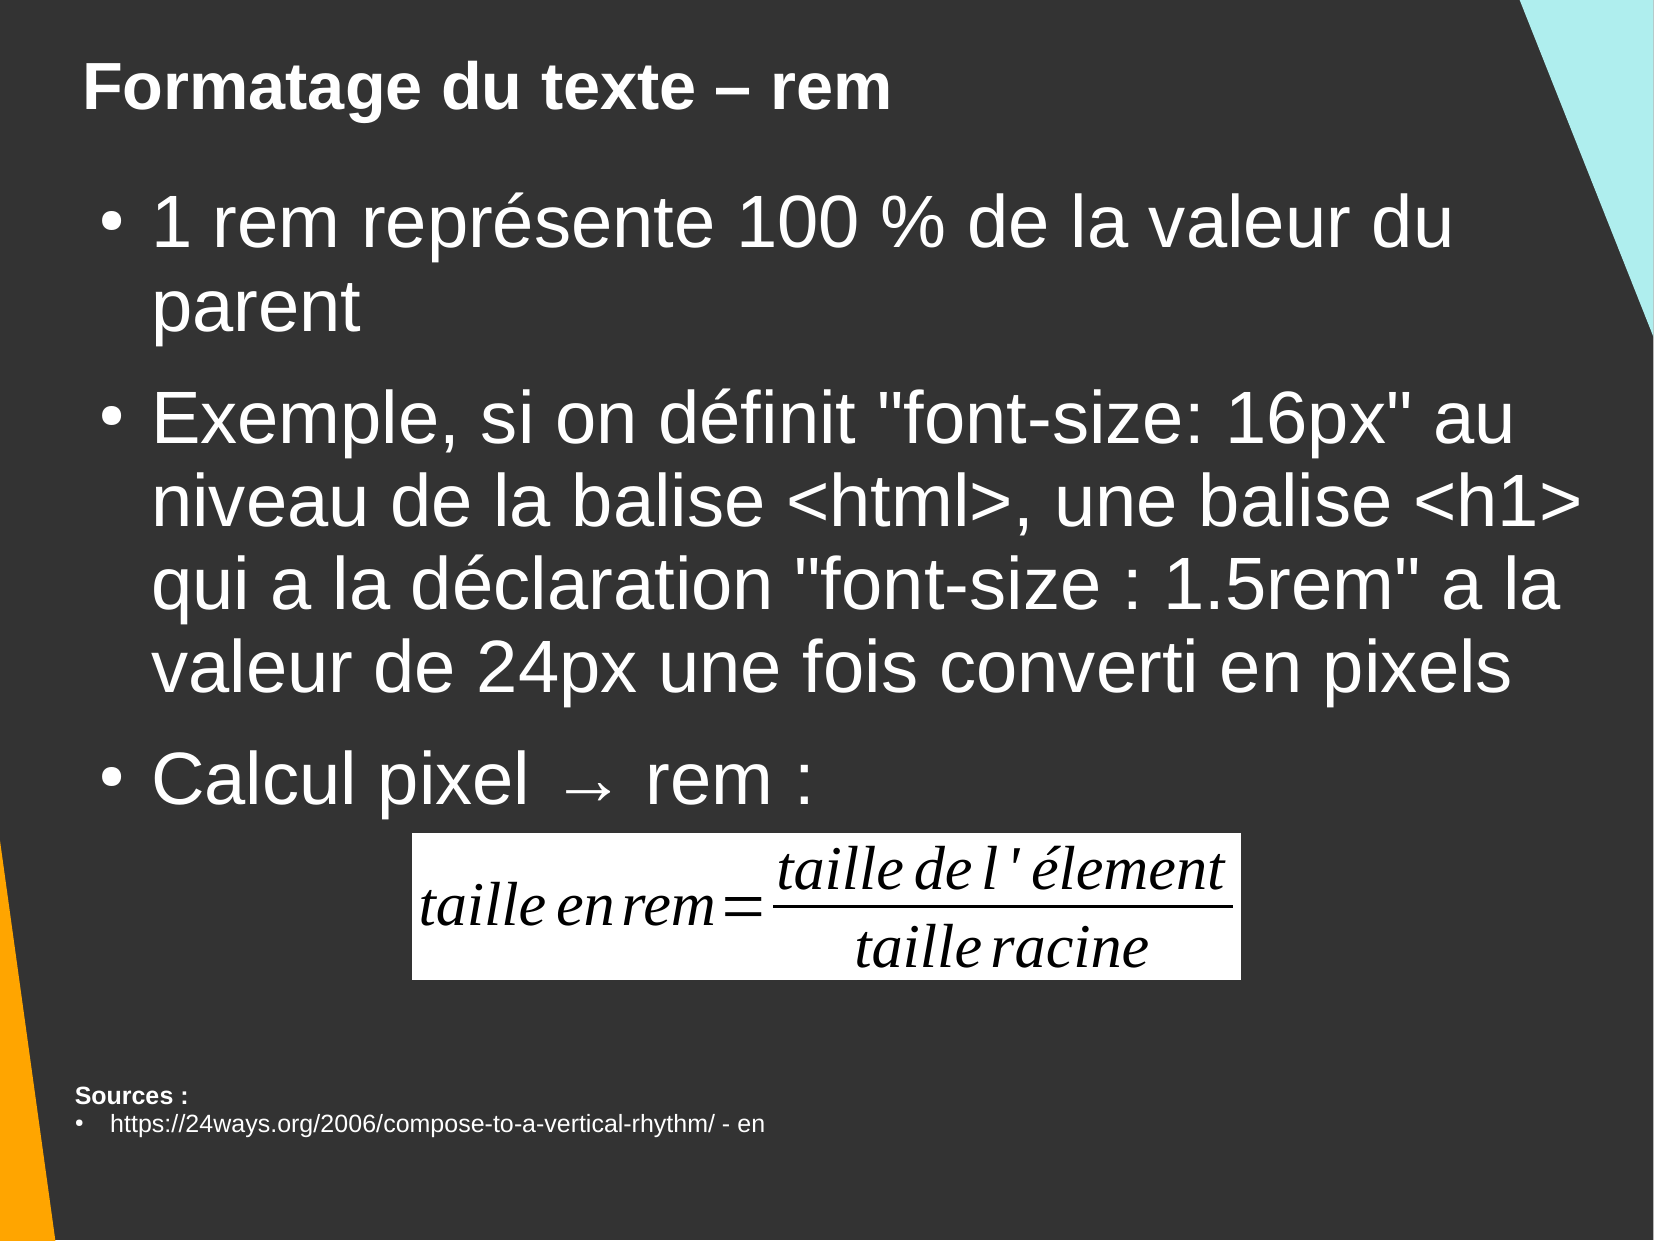

# Formatage du texte – rem
1 rem représente 100 % de la valeur du parent
Exemple, si on définit "font-size: 16px" au niveau de la balise <html>, une balise <h1> qui a la déclaration "font-size : 1.5rem" a la valeur de 24px une fois converti en pixels
Calcul pixel → rem :
Sources :
https://24ways.org/2006/compose-to-a-vertical-rhythm/ - en